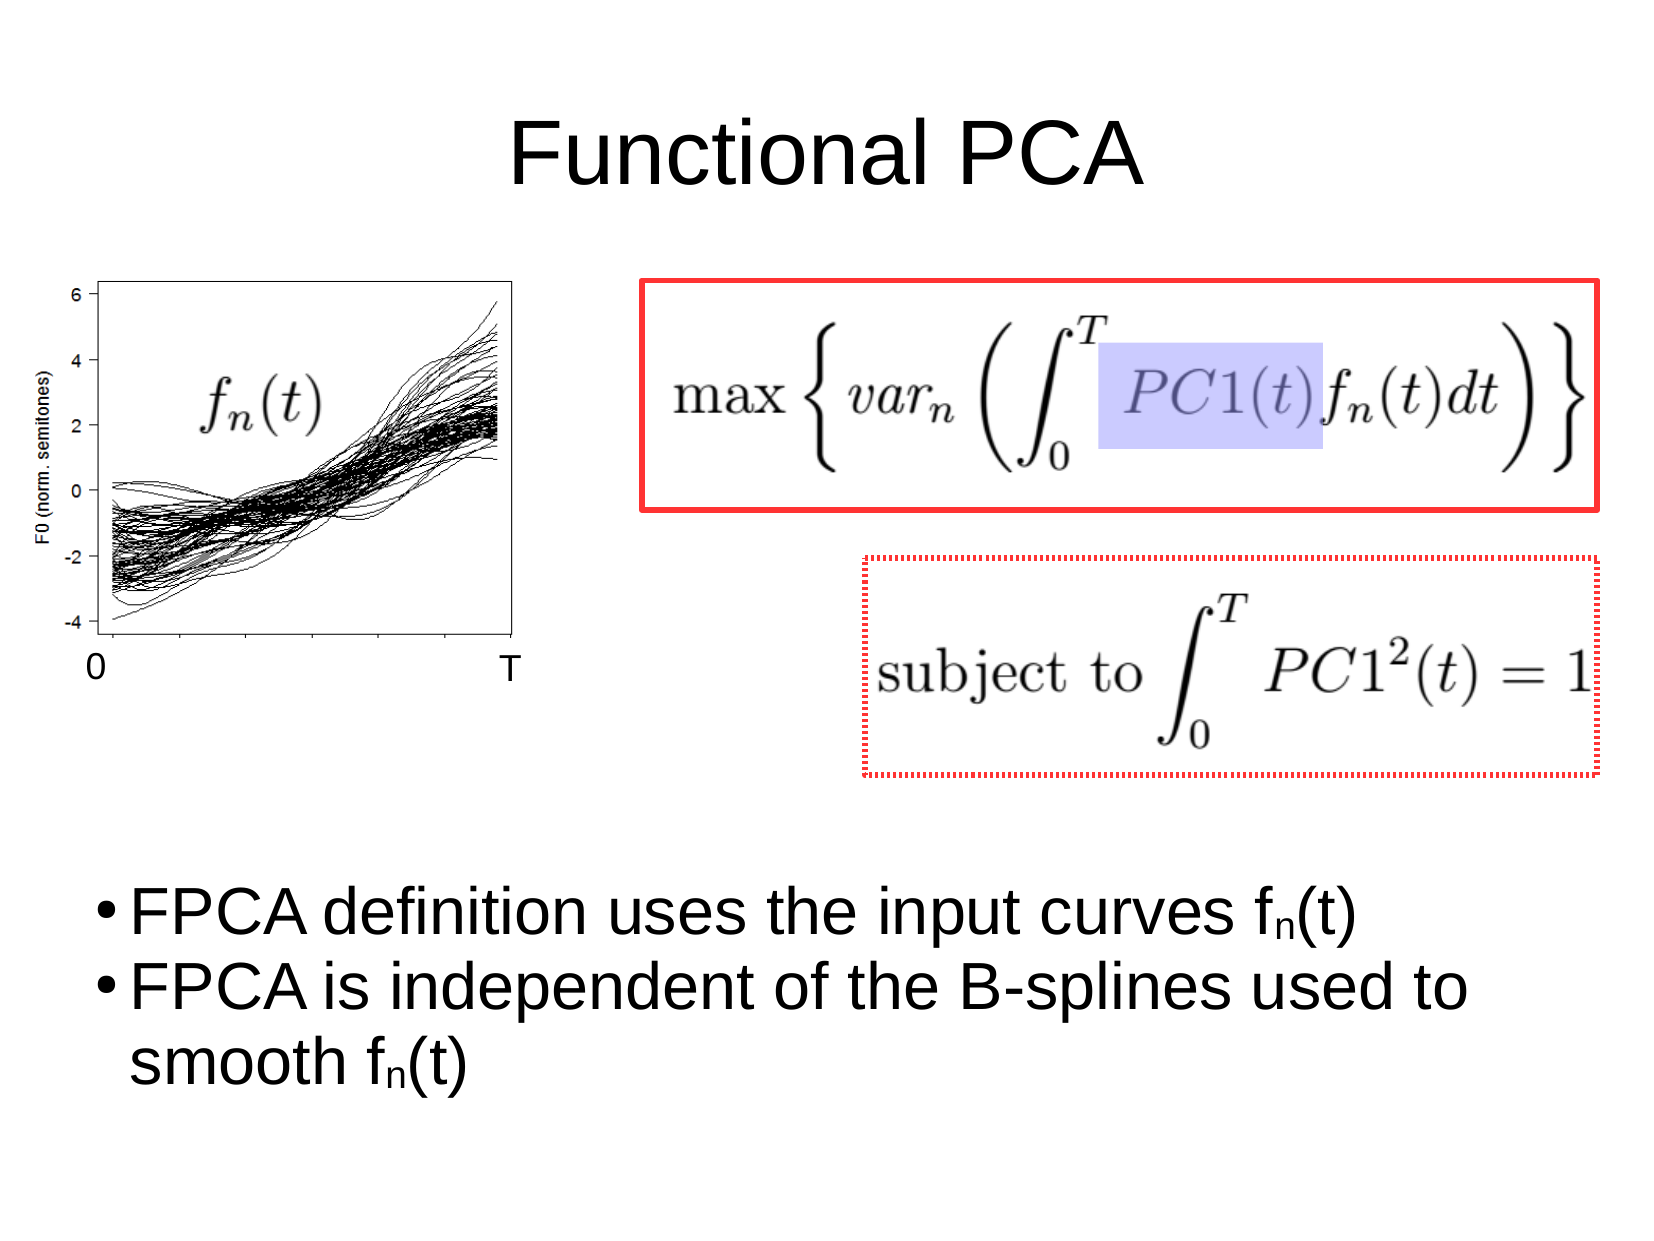

# Functional PCA
0
T
FPCA definition uses the input curves fn(t)
FPCA is independent of the B-splines used to smooth fn(t)